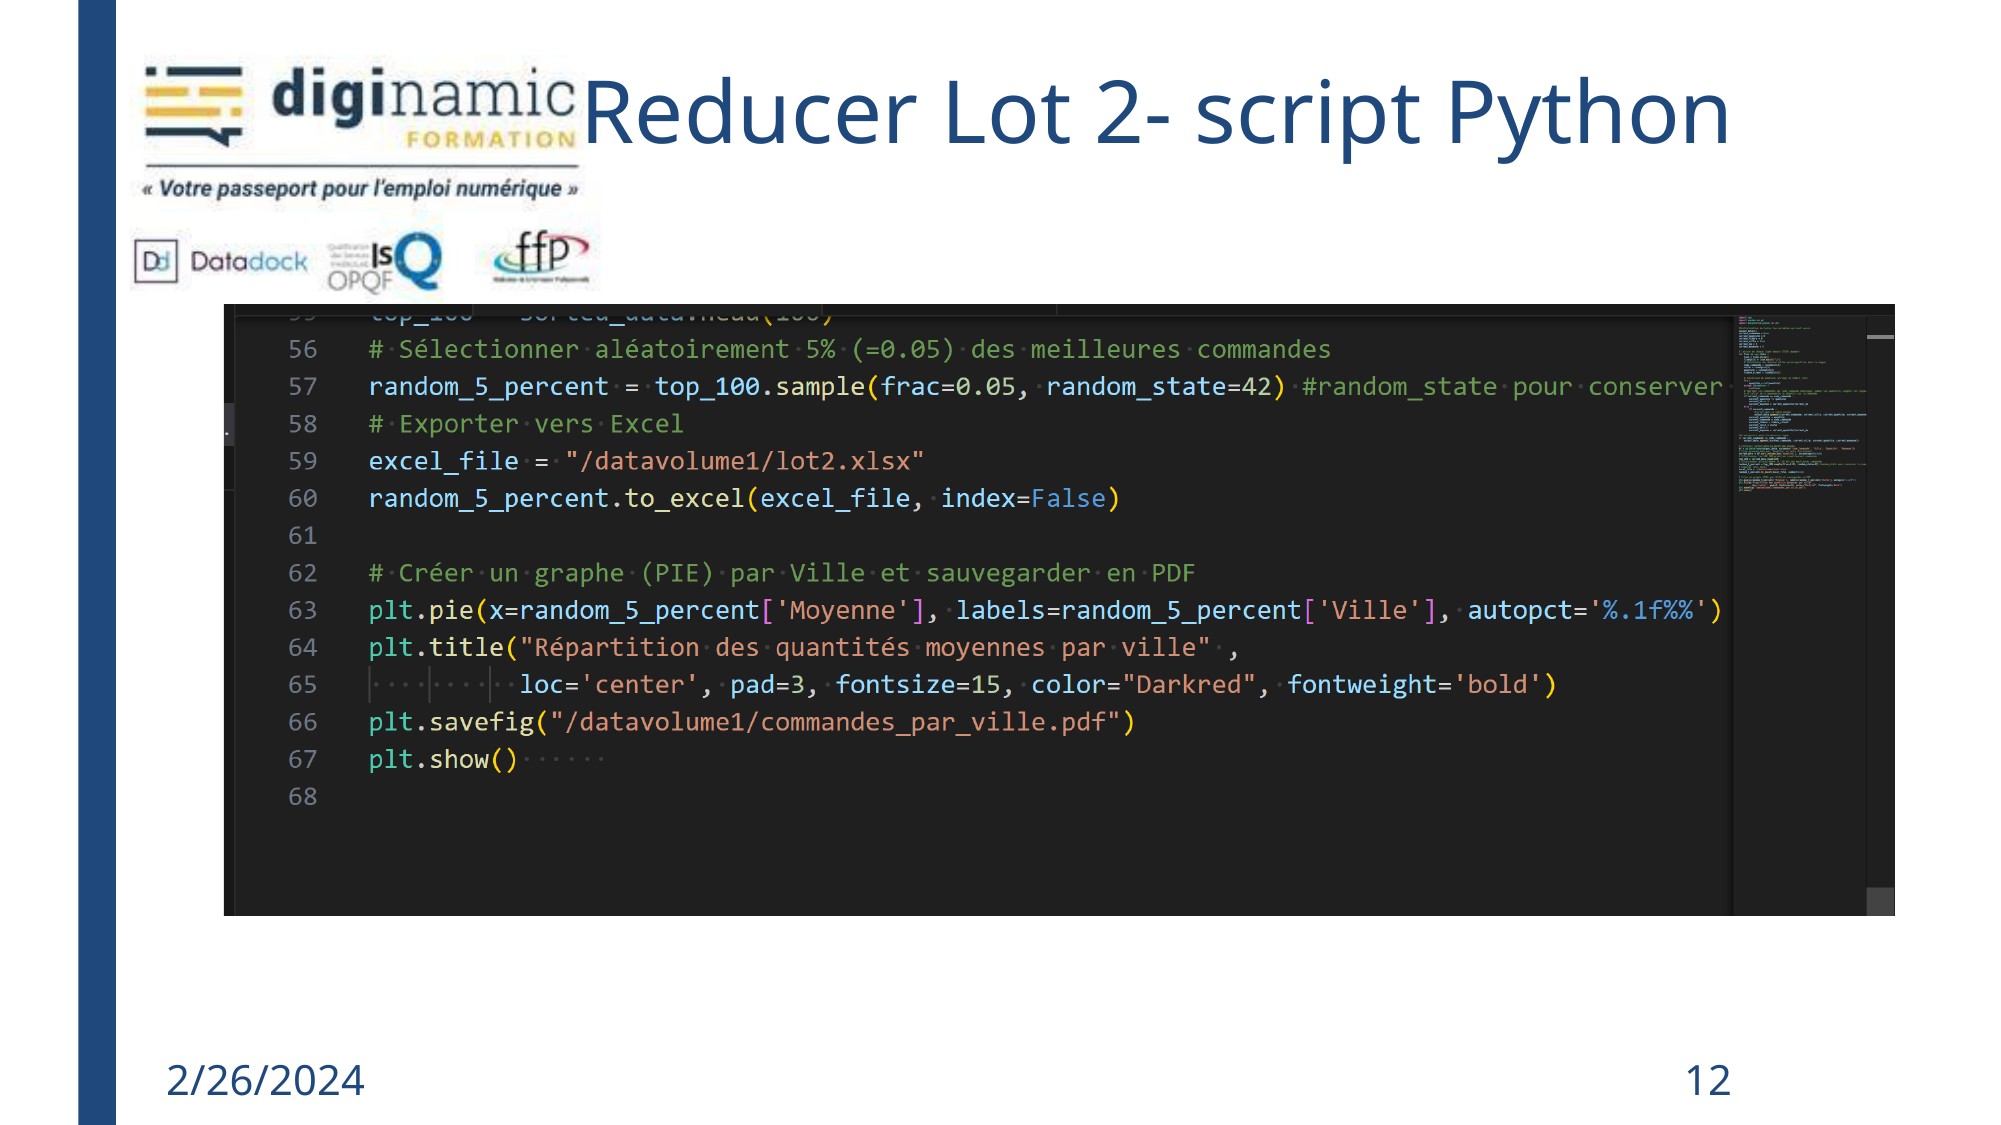

# Reducer Lot 2- script Python
2/26/2024
12